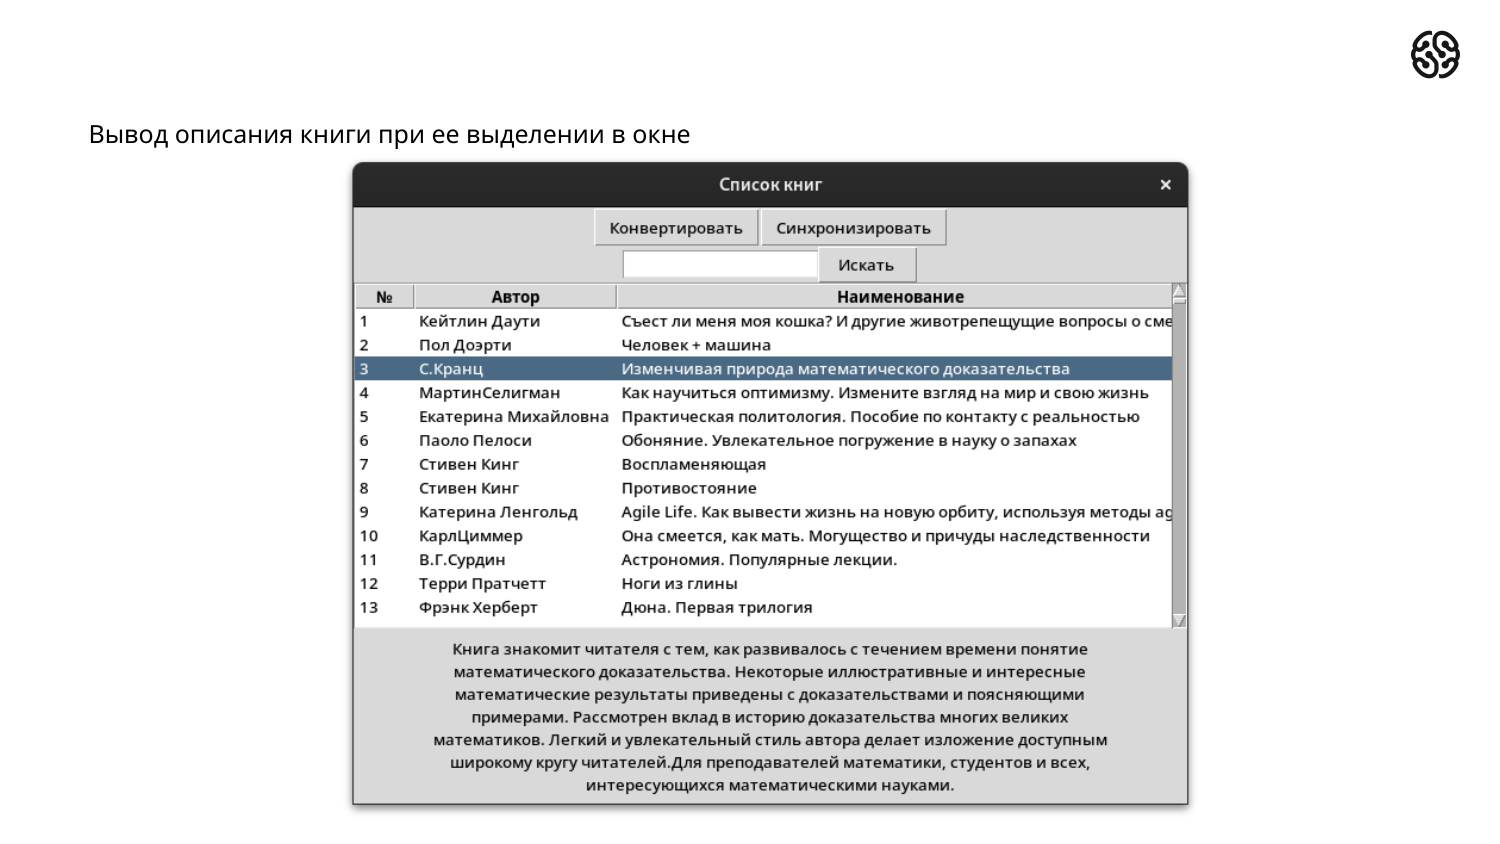

# Вывод описания книги при ее выделении в окне